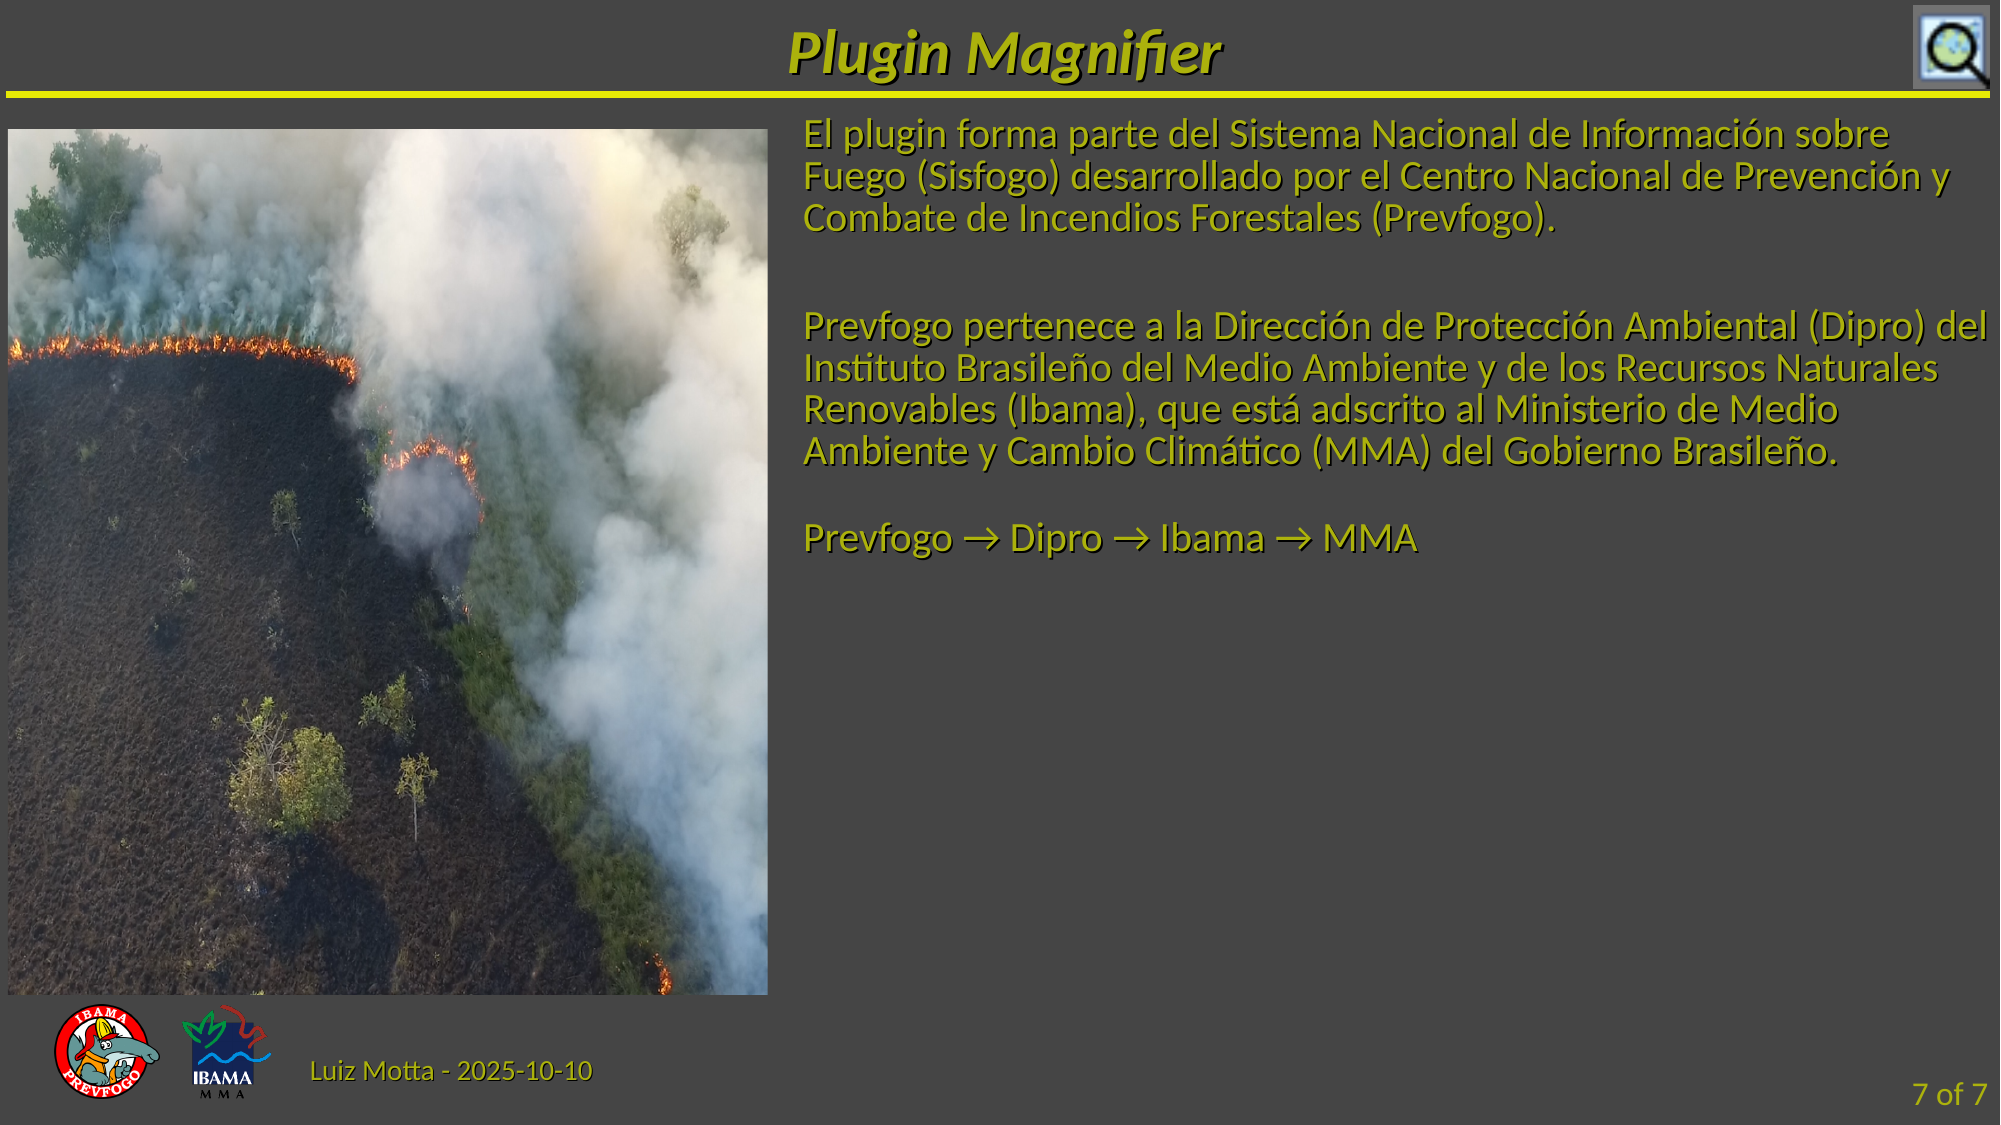

# Plugin Magnifier
El plugin forma parte del Sistema Nacional de Información sobre Fuego (Sisfogo) desarrollado por el Centro Nacional de Prevención y Combate de Incendios Forestales (Prevfogo).
Prevfogo pertenece a la Dirección de Protección Ambiental (Dipro) del Instituto Brasileño del Medio Ambiente y de los Recursos Naturales Renovables (Ibama), que está adscrito al Ministerio de Medio Ambiente y Cambio Climático (MMA) del Gobierno Brasileño.
Prevfogo → Dipro → Ibama → MMA
Luiz Motta - 2025-10-10
 of 7